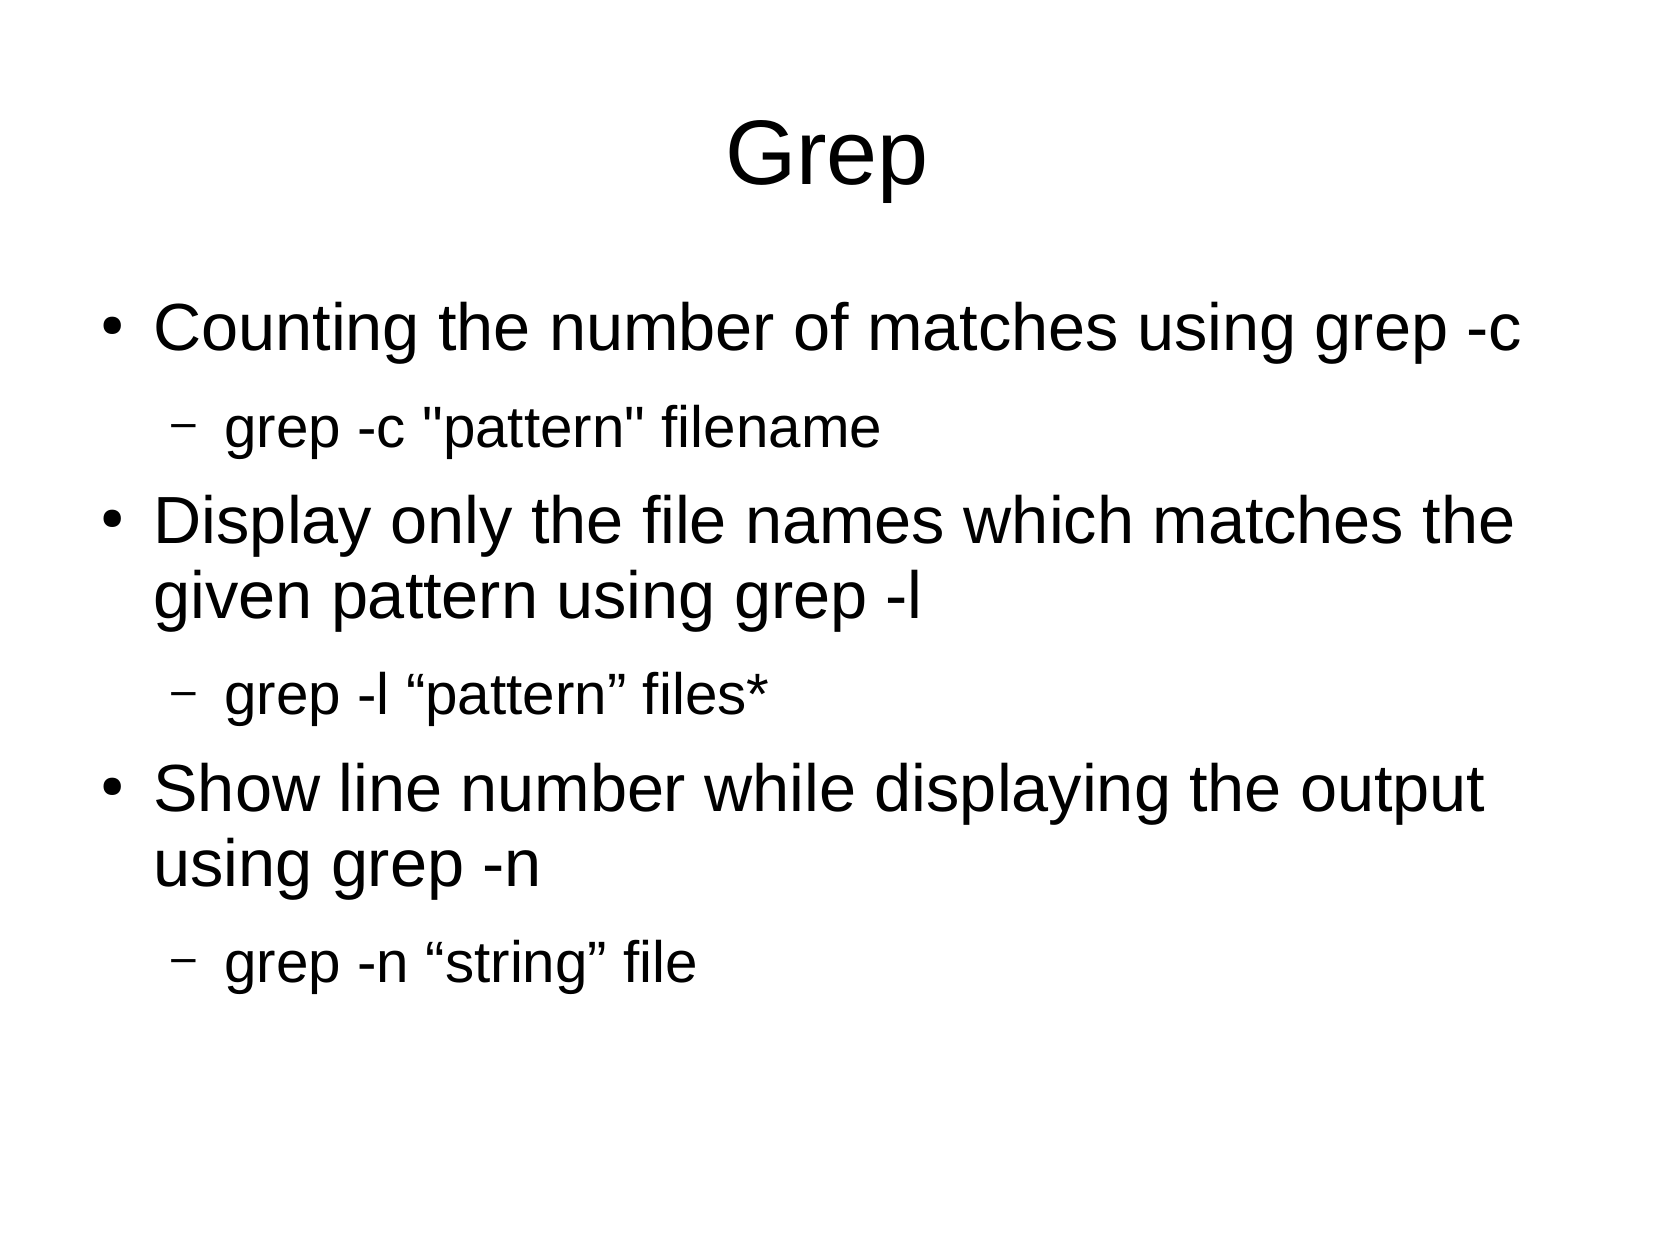

# Grep
Counting the number of matches using grep -c
grep -c "pattern" filename
Display only the file names which matches the given pattern using grep -l
grep -l “pattern” files*
Show line number while displaying the output using grep -n
grep -n “string” file